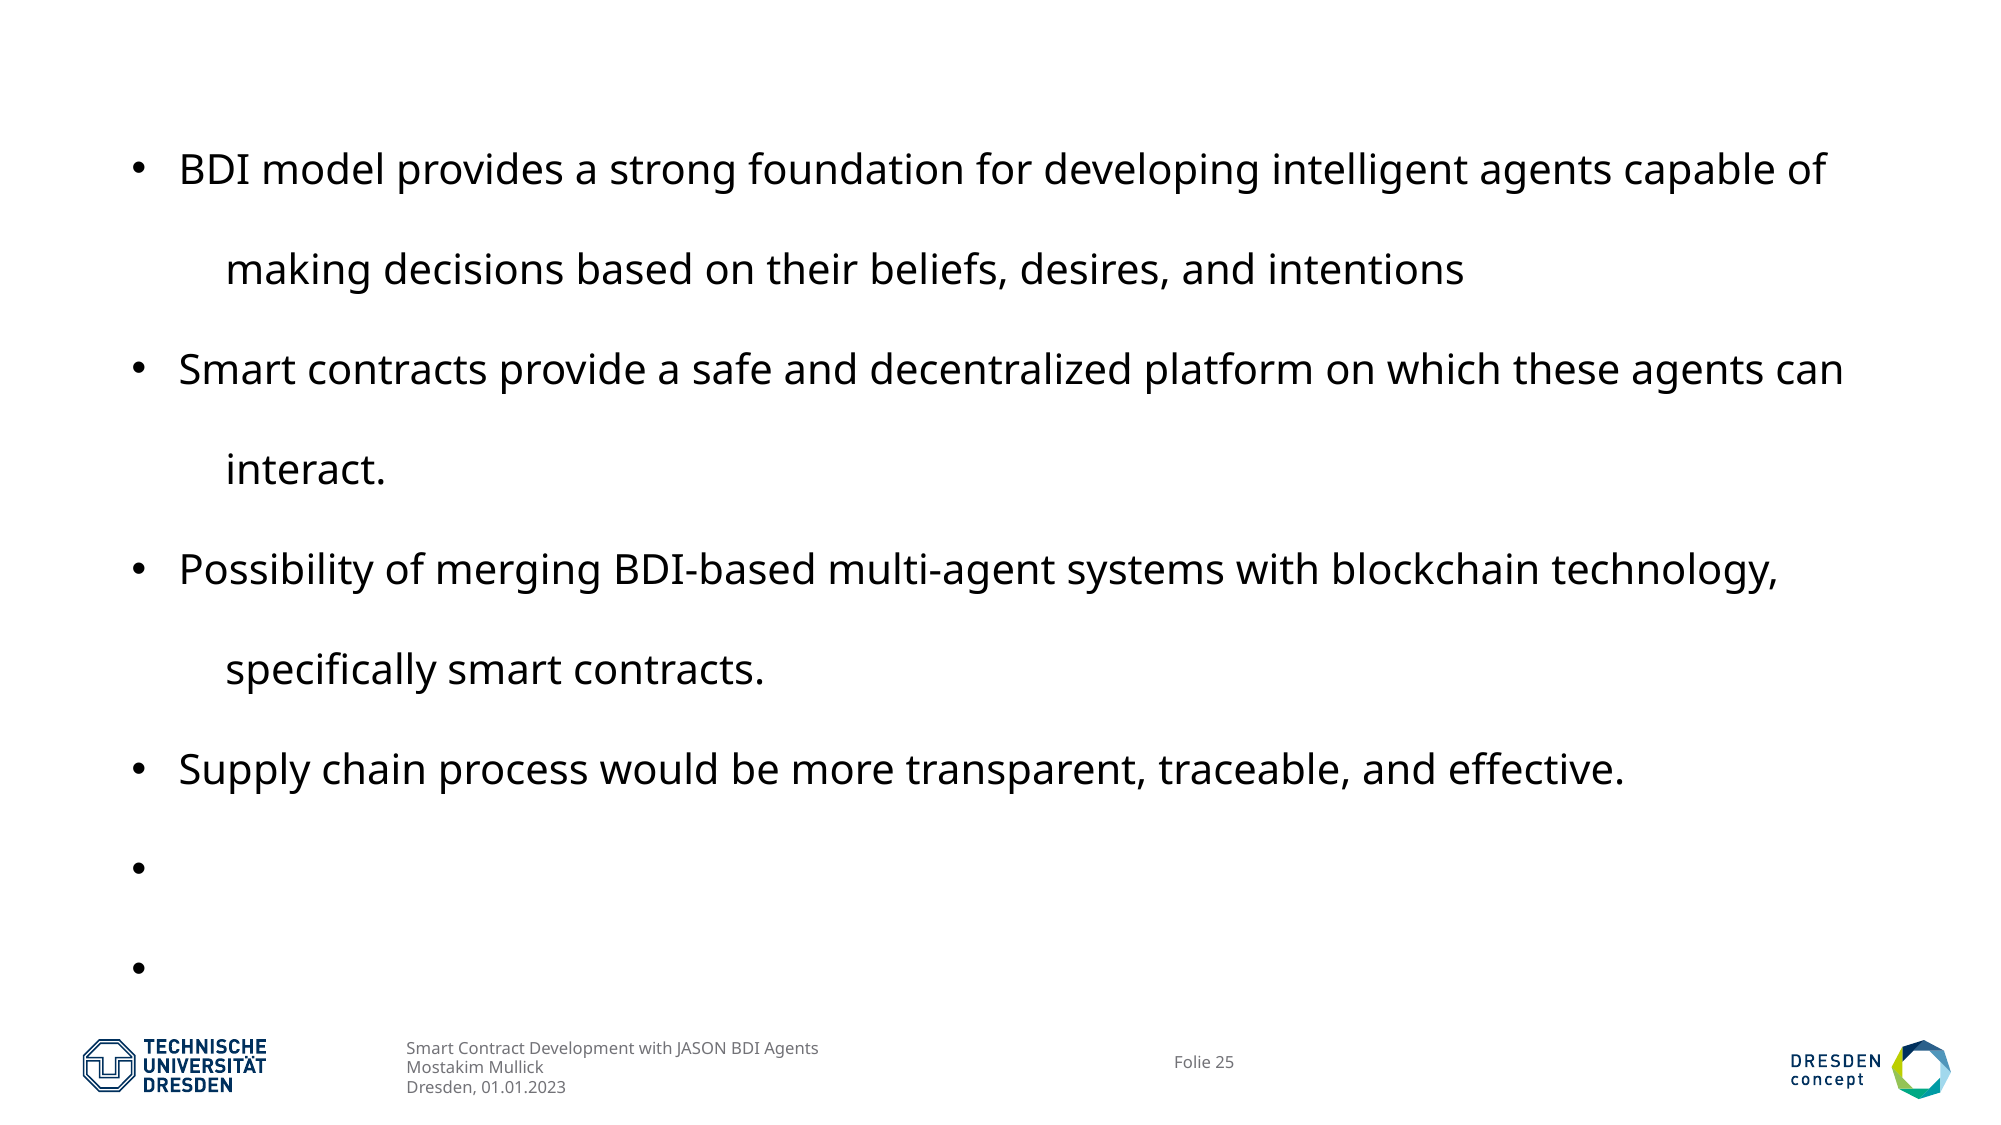

BDI model provides a strong foundation for developing intelligent agents capable of making decisions based on their beliefs, desires, and intentions
Smart contracts provide a safe and decentralized platform on which these agents can interact.
Possibility of merging BDI-based multi-agent systems with blockchain technology, specifically smart contracts.
Supply chain process would be more transparent, traceable, and effective.